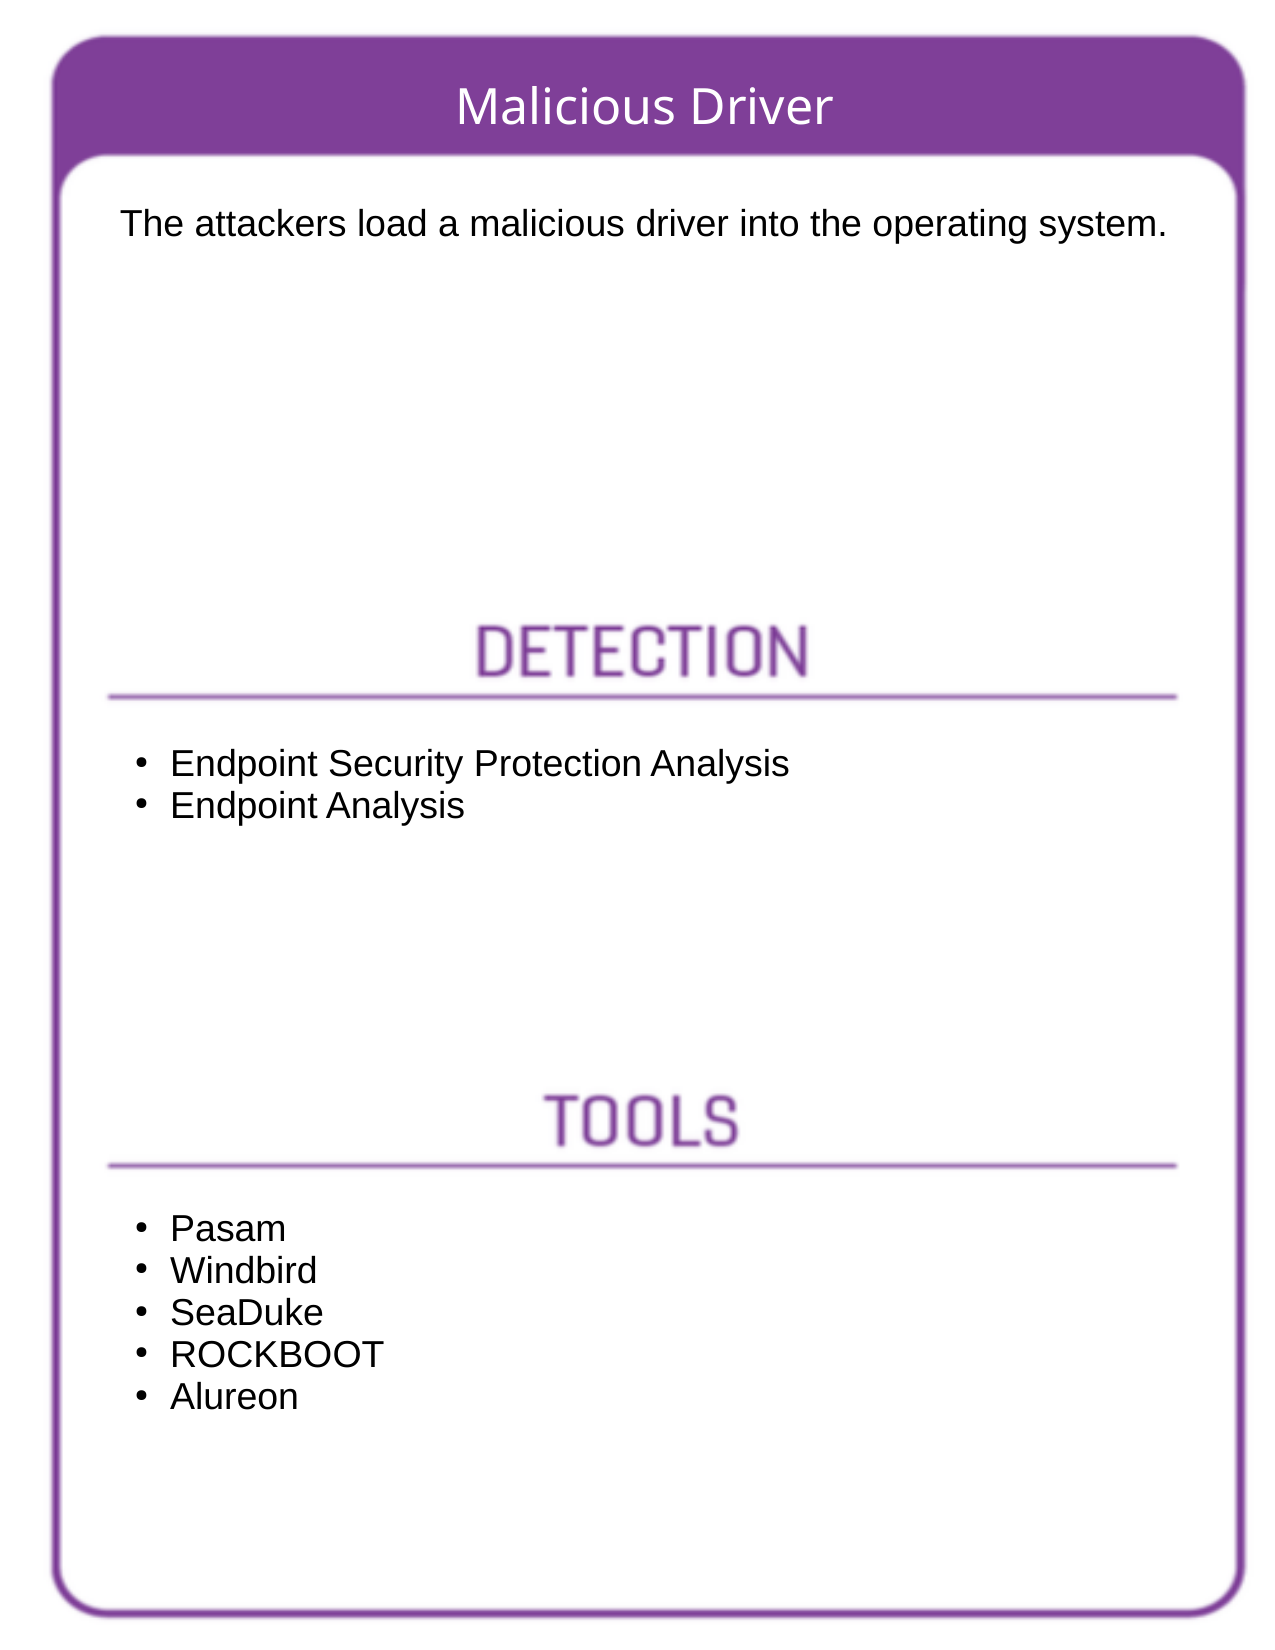

Malicious Driver
The attackers load a malicious driver into the operating system.
Endpoint Security Protection Analysis
Endpoint Analysis
Pasam
Windbird
SeaDuke
ROCKBOOT
Alureon